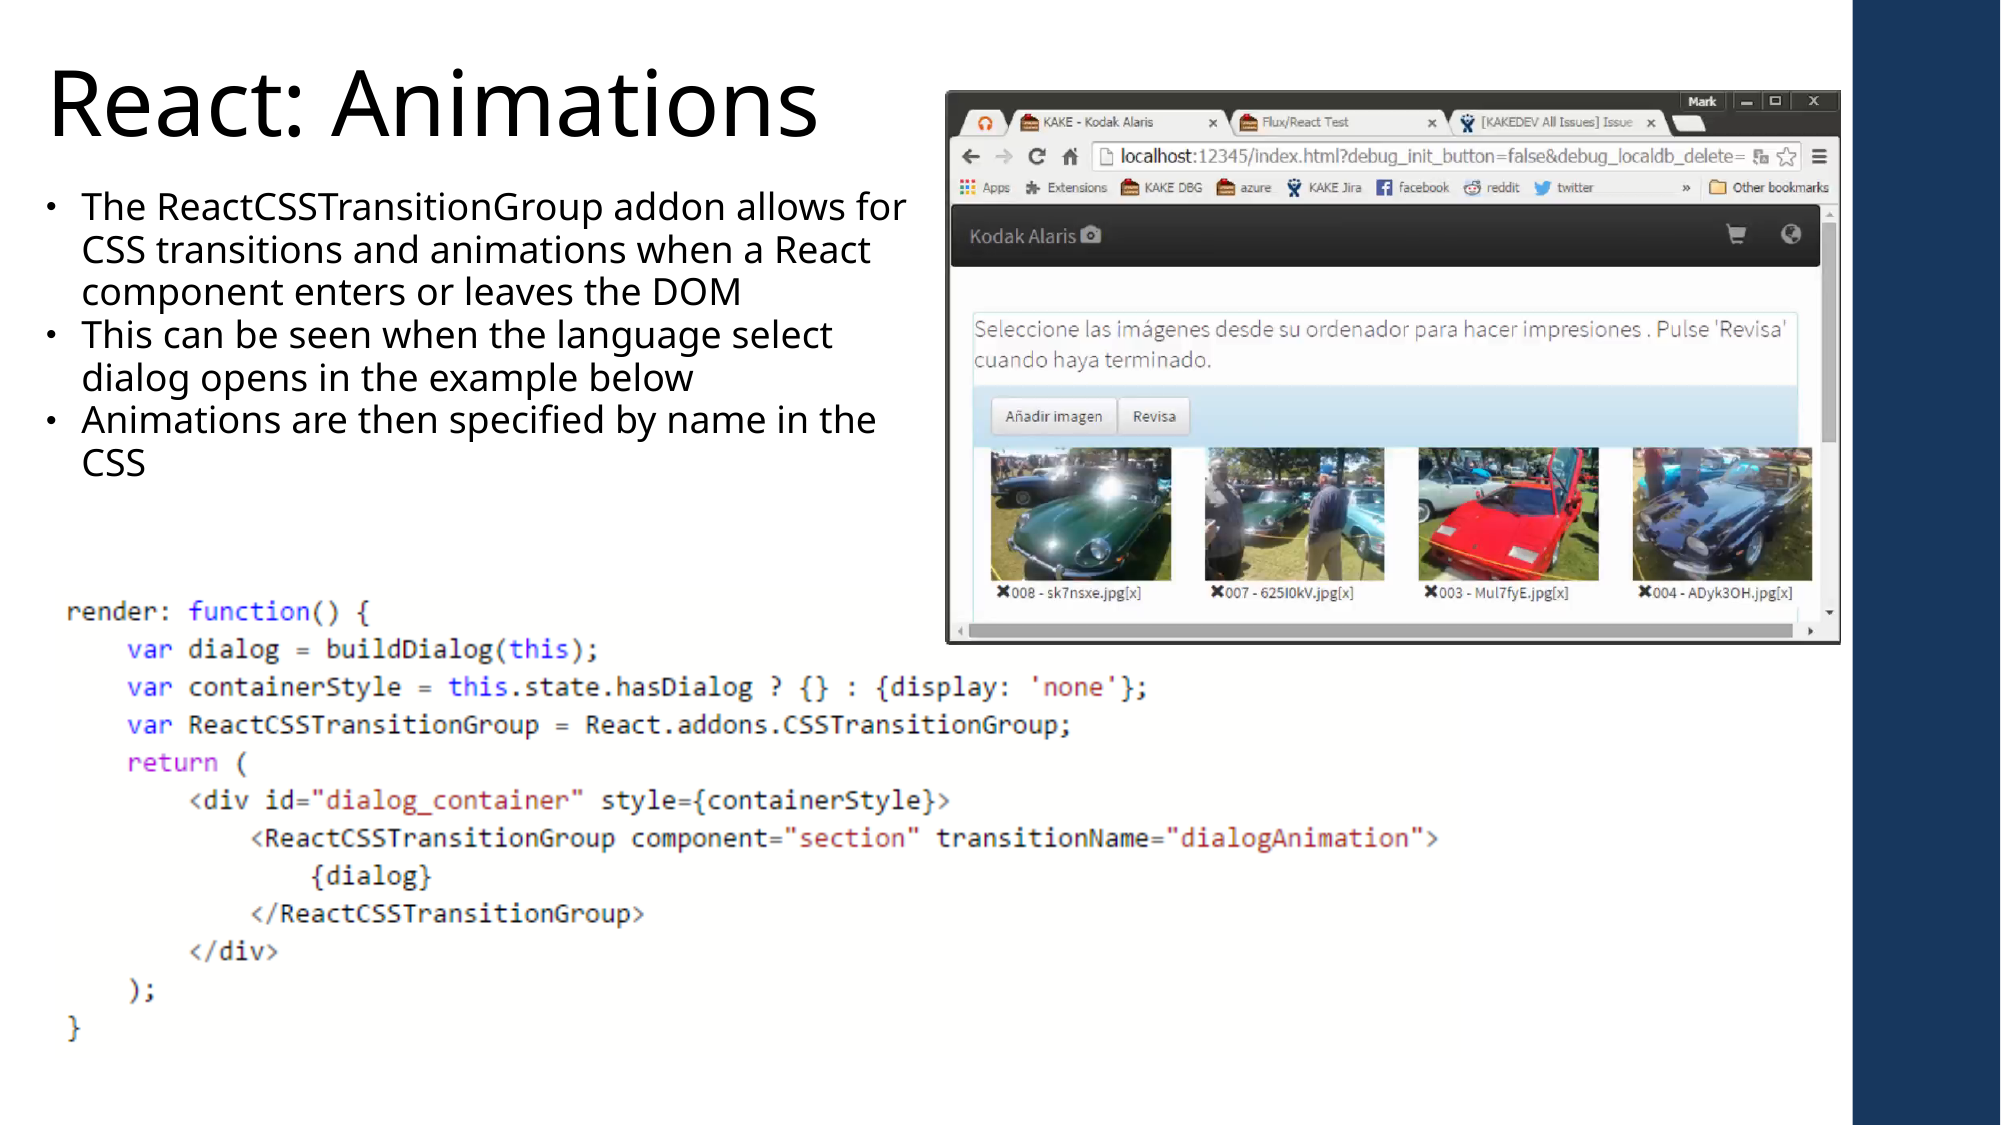

React: Animations
The ReactCSSTransitionGroup addon allows for CSS transitions and animations when a React component enters or leaves the DOM
This can be seen when the language select dialog opens in the example below
Animations are then specified by name in the CSS